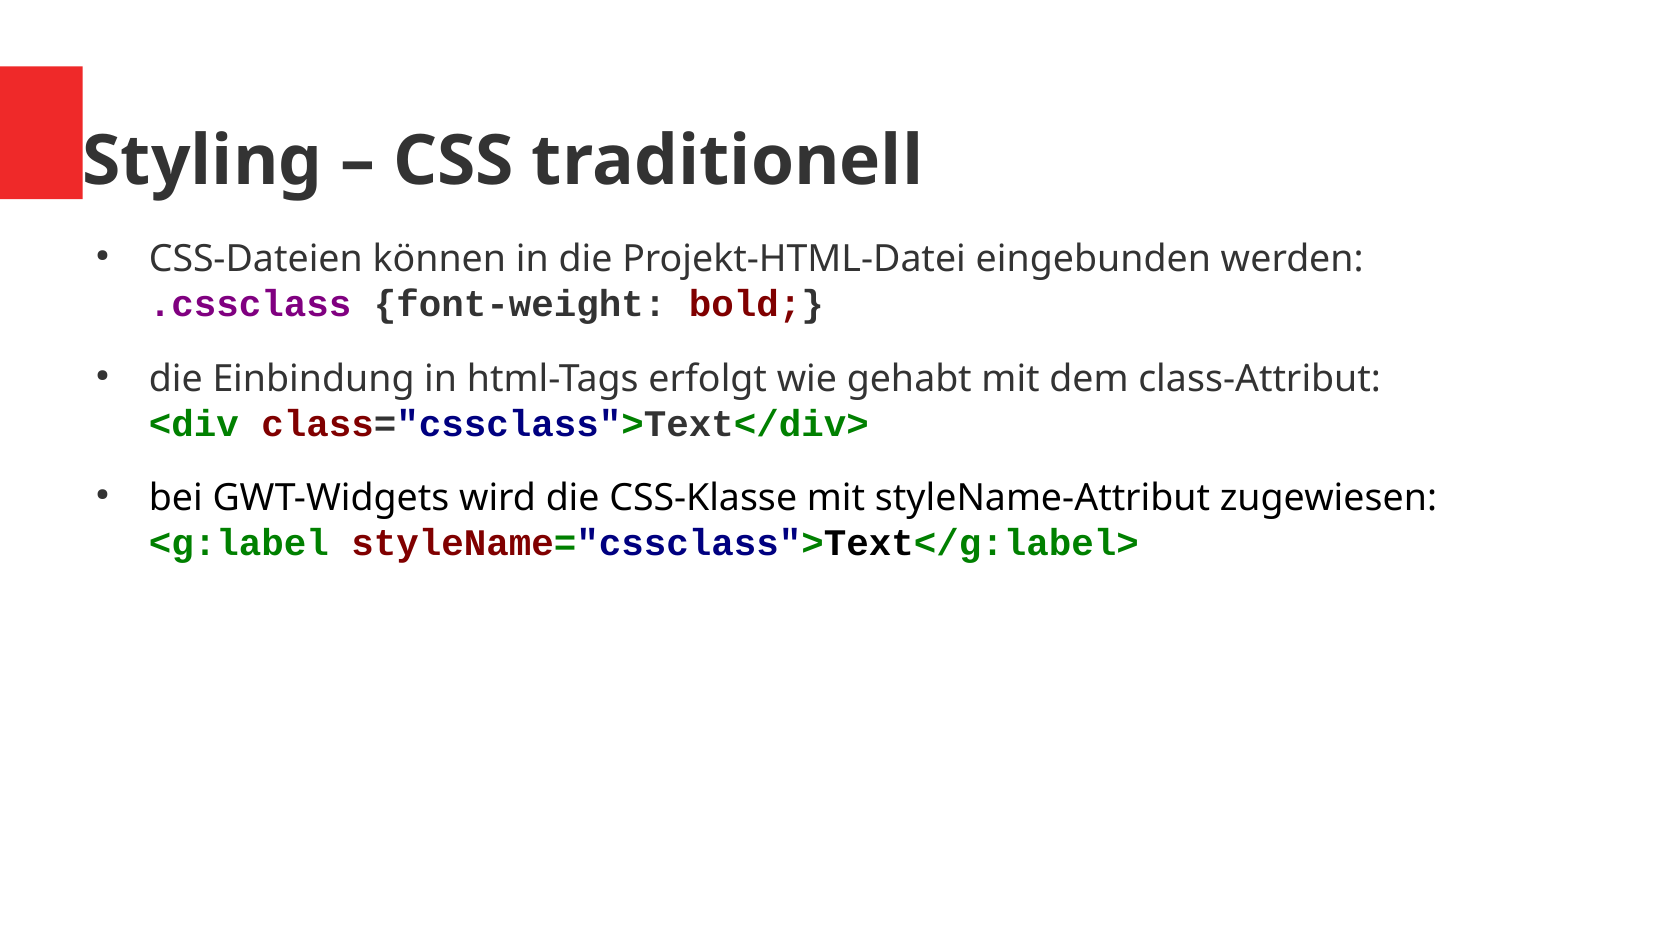

# Styling – CSS traditionell
CSS-Dateien können in die Projekt-HTML-Datei eingebunden werden:
.cssclass {font-weight: bold;}
die Einbindung in html-Tags erfolgt wie gehabt mit dem class-Attribut:
<div class="cssclass">Text</div>
bei GWT-Widgets wird die CSS-Klasse mit styleName-Attribut zugewiesen:
<g:label styleName="cssclass">Text</g:label>